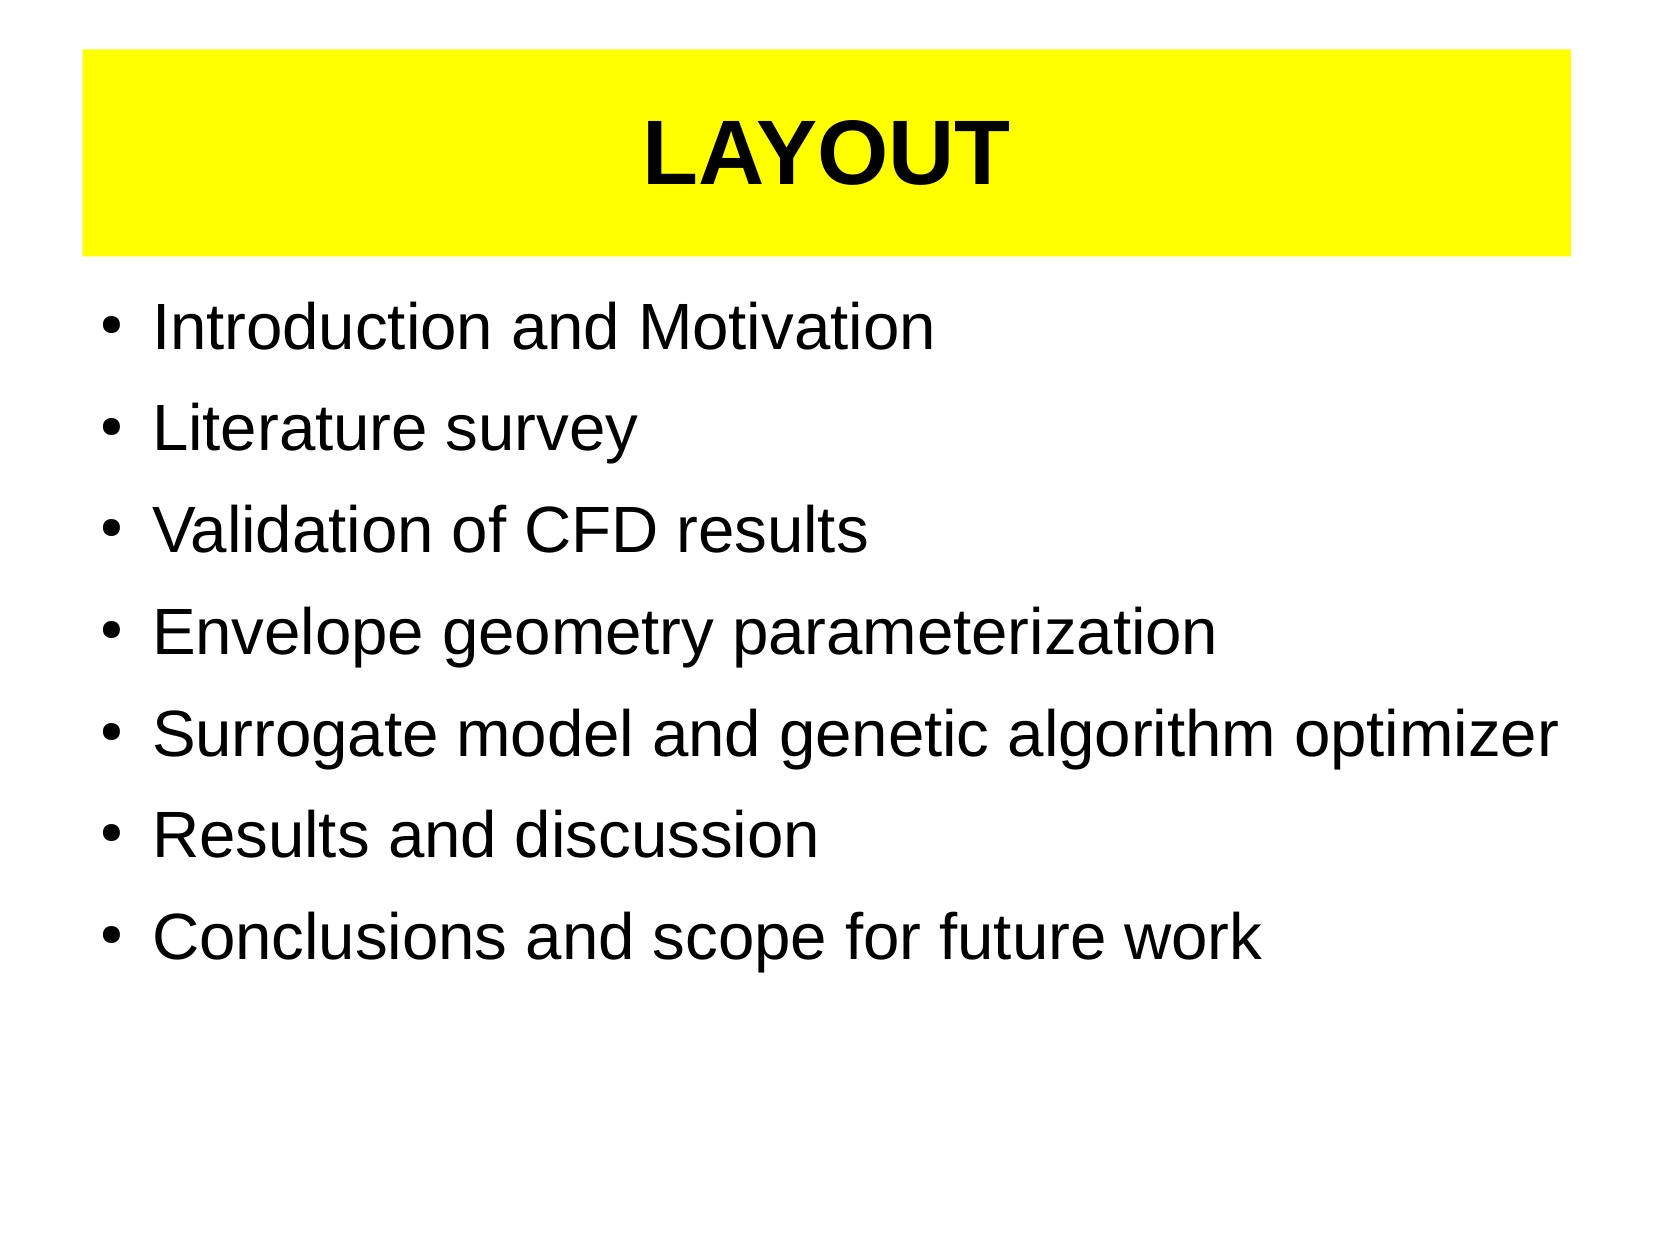

# LAYOUT
Introduction and Motivation
Literature survey
Validation of CFD results
Envelope geometry parameterization
Surrogate model and genetic algorithm optimizer
Results and discussion
Conclusions and scope for future work